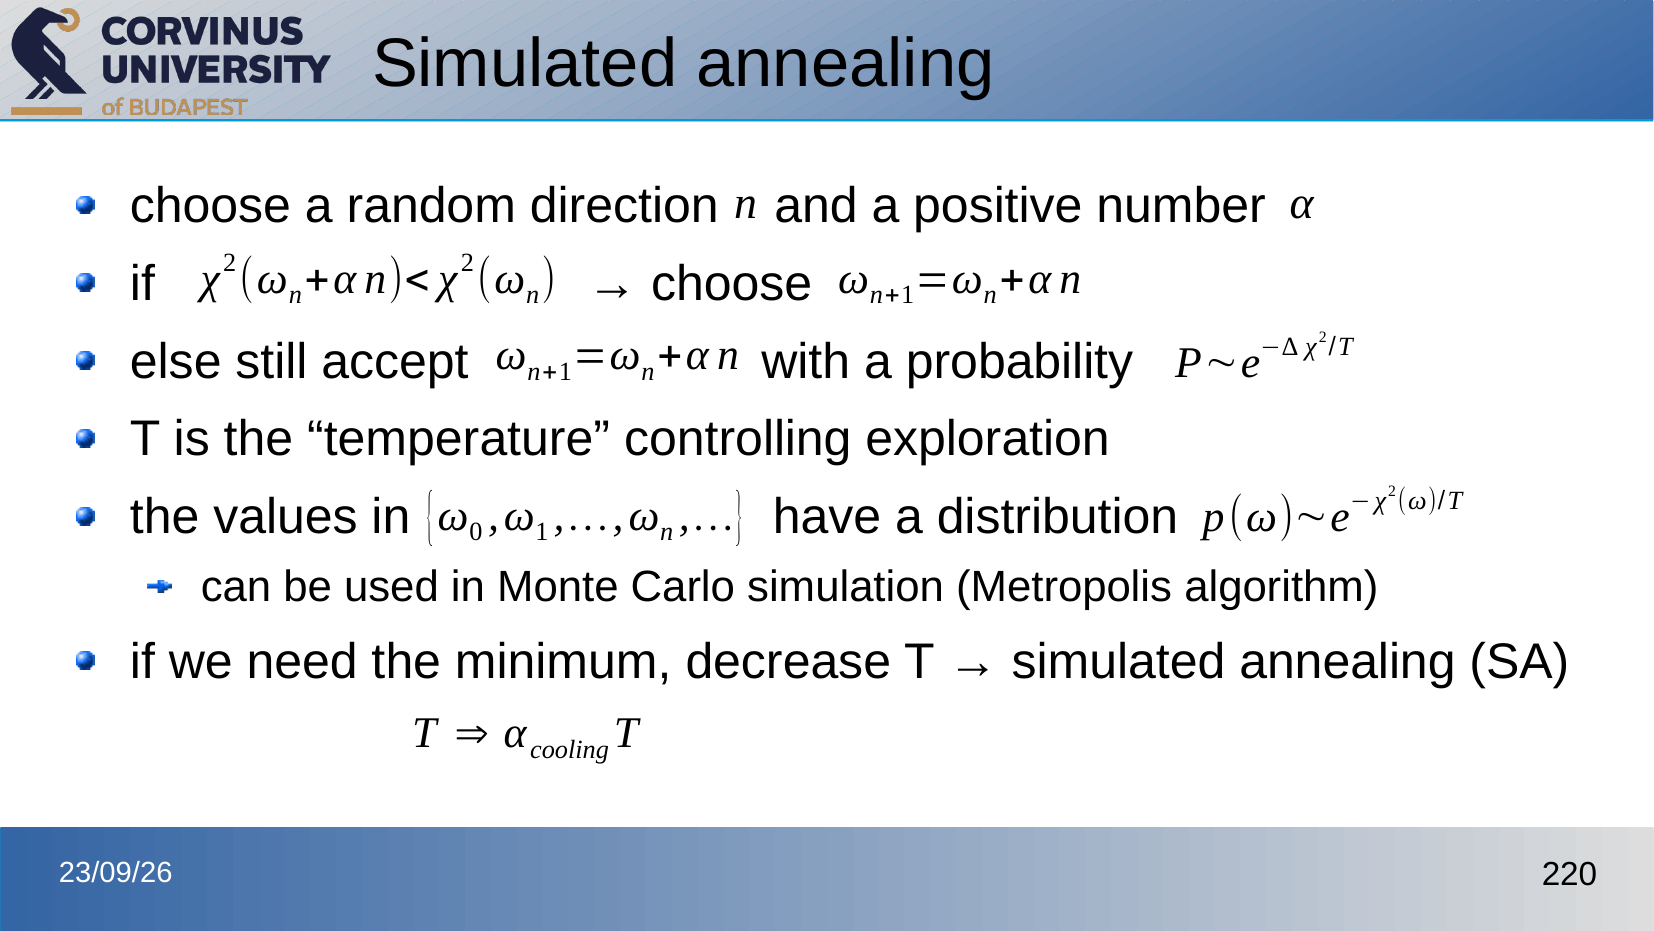

# Simulated annealing
choose a random direction and a positive number
if → choose
else still accept with a probability
T is the “temperature” controlling exploration
the values in have a distribution
can be used in Monte Carlo simulation (Metropolis algorithm)
if we need the minimum, decrease T → simulated annealing (SA)